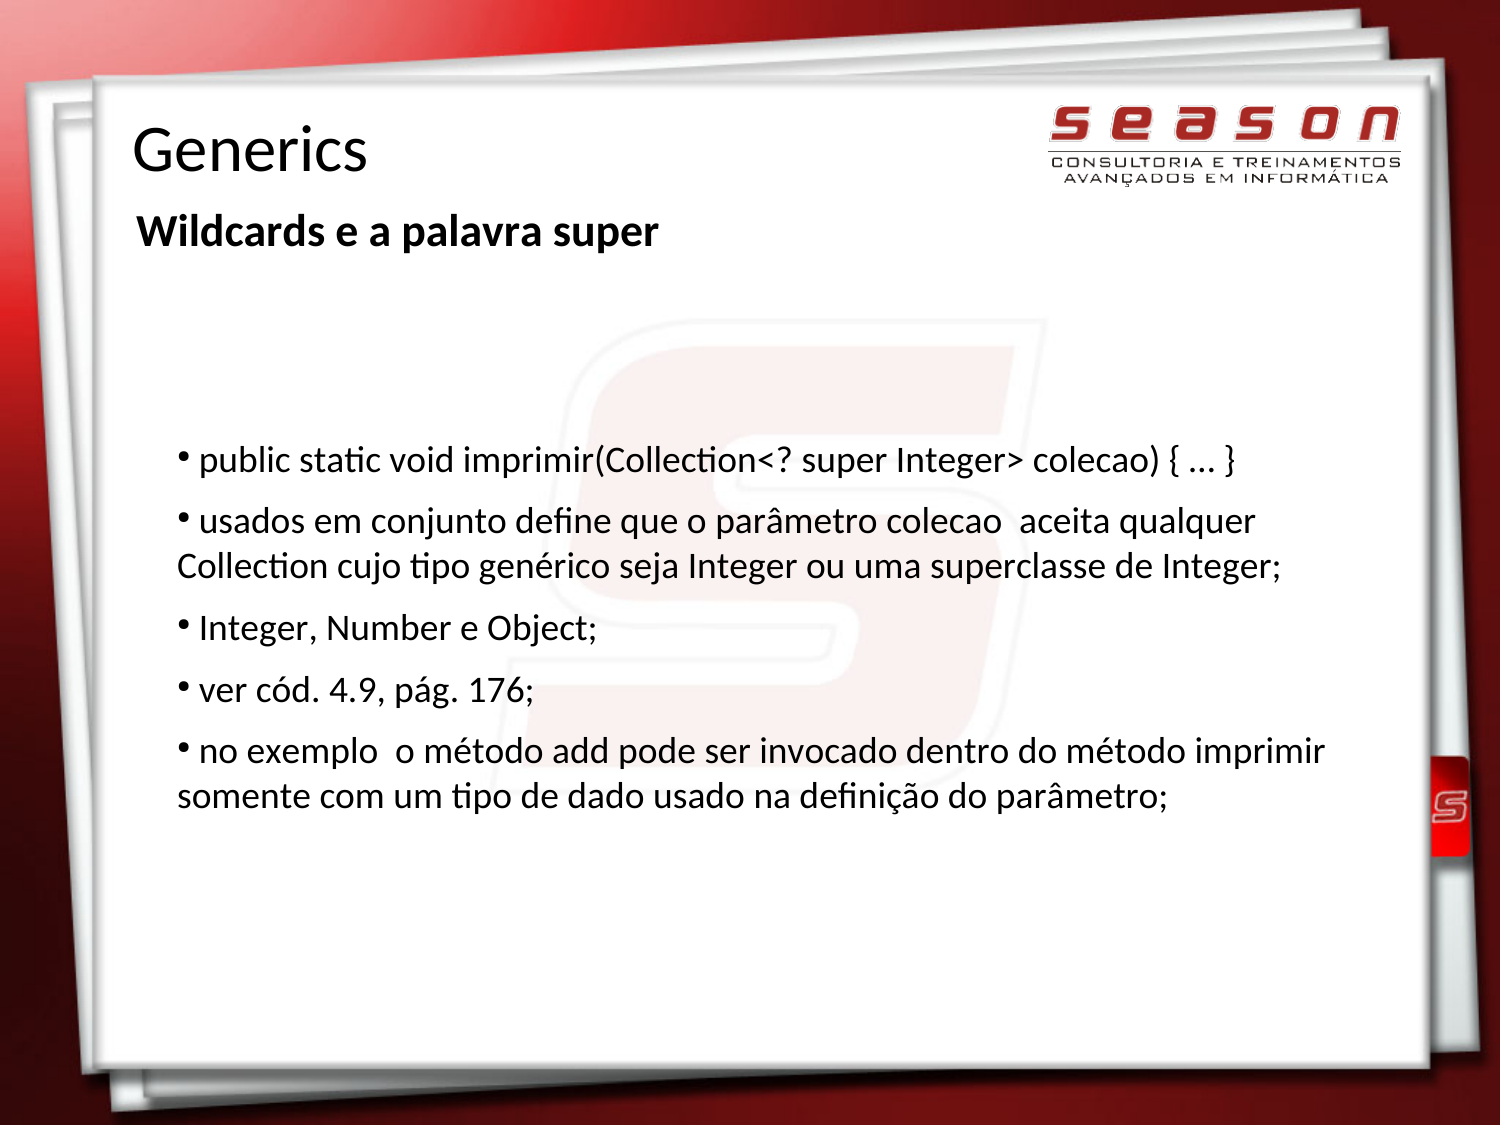

# Generics
Wildcards e a palavra super
 public static void imprimir(Collection<? super Integer> colecao) { … }
 usados em conjunto define que o parâmetro colecao aceita qualquer Collection cujo tipo genérico seja Integer ou uma superclasse de Integer;
 Integer, Number e Object;
 ver cód. 4.9, pág. 176;
 no exemplo o método add pode ser invocado dentro do método imprimir somente com um tipo de dado usado na definição do parâmetro;